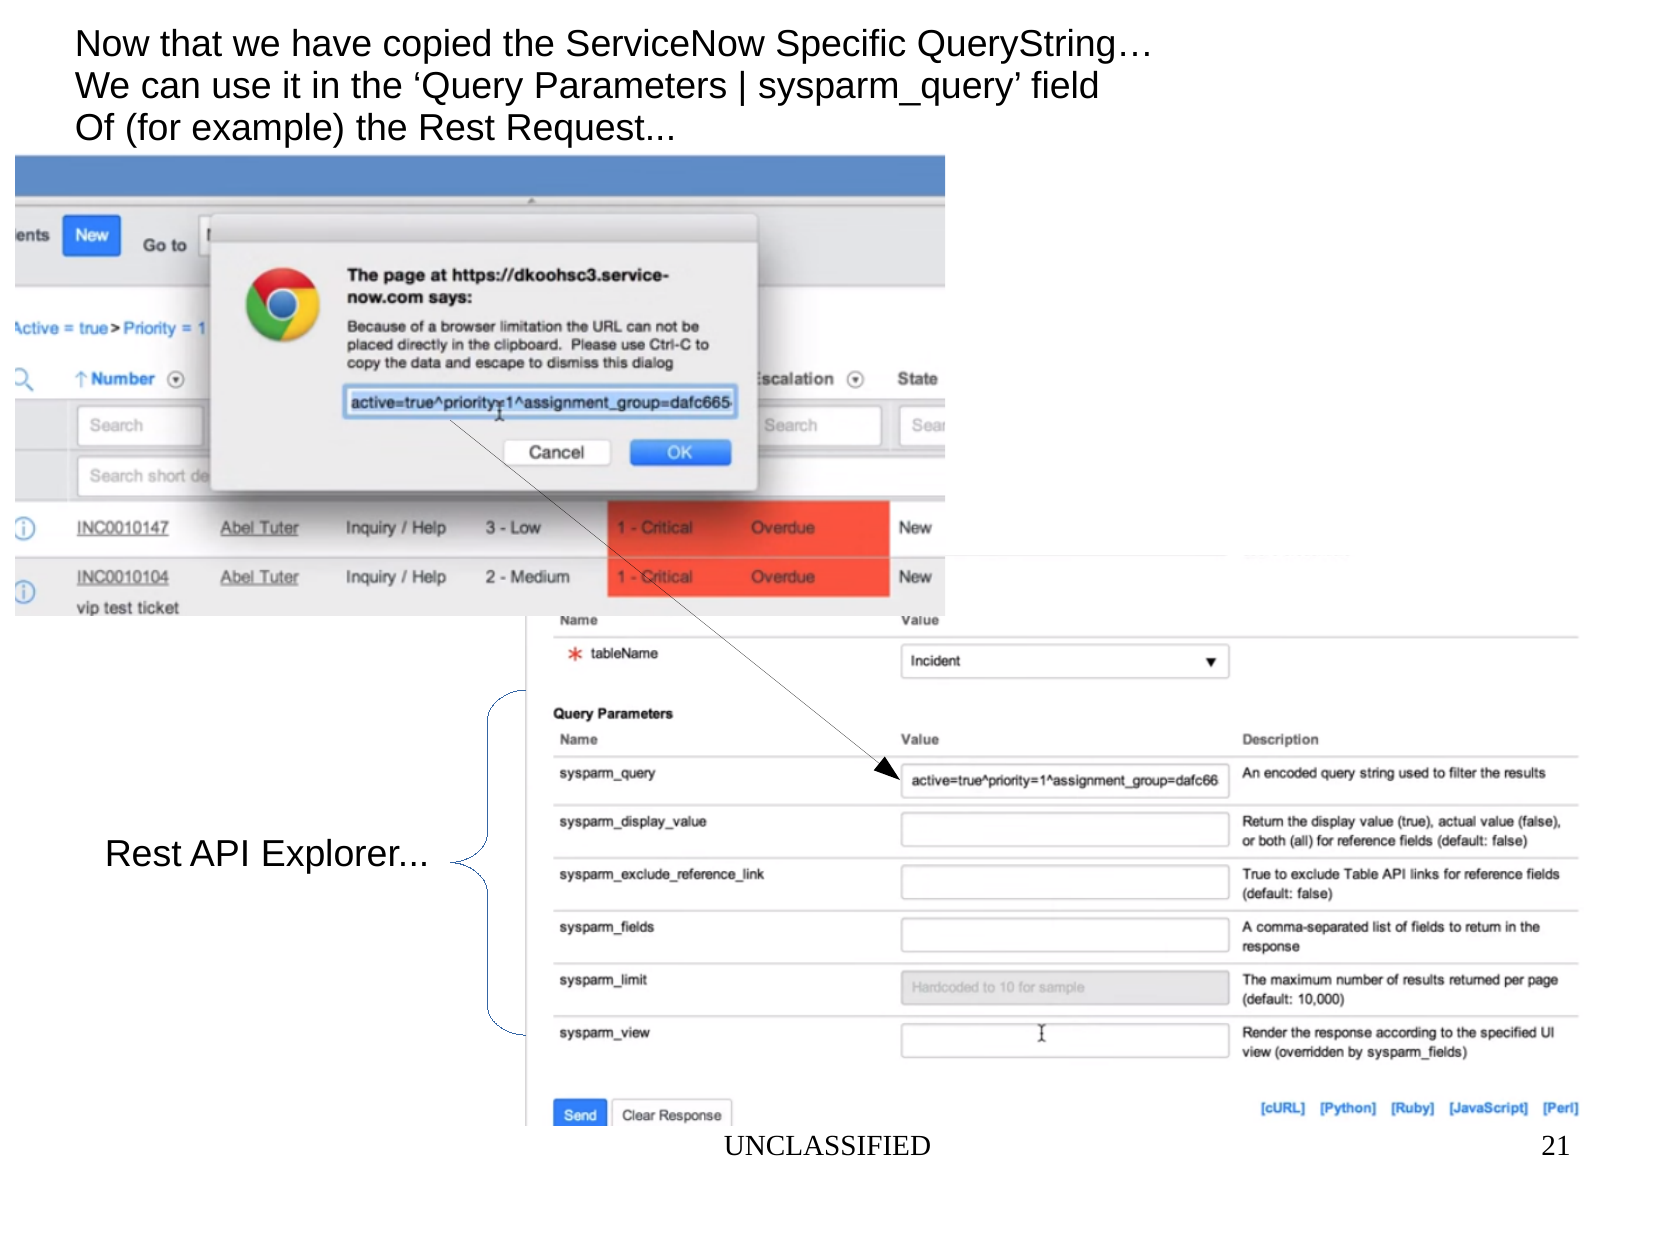

Now that we have copied the ServiceNow Specific QueryString…
We can use it in the ‘Query Parameters | sysparm_query’ field
Of (for example) the Rest Request...
Rest API Explorer...
UNCLASSIFIED
21